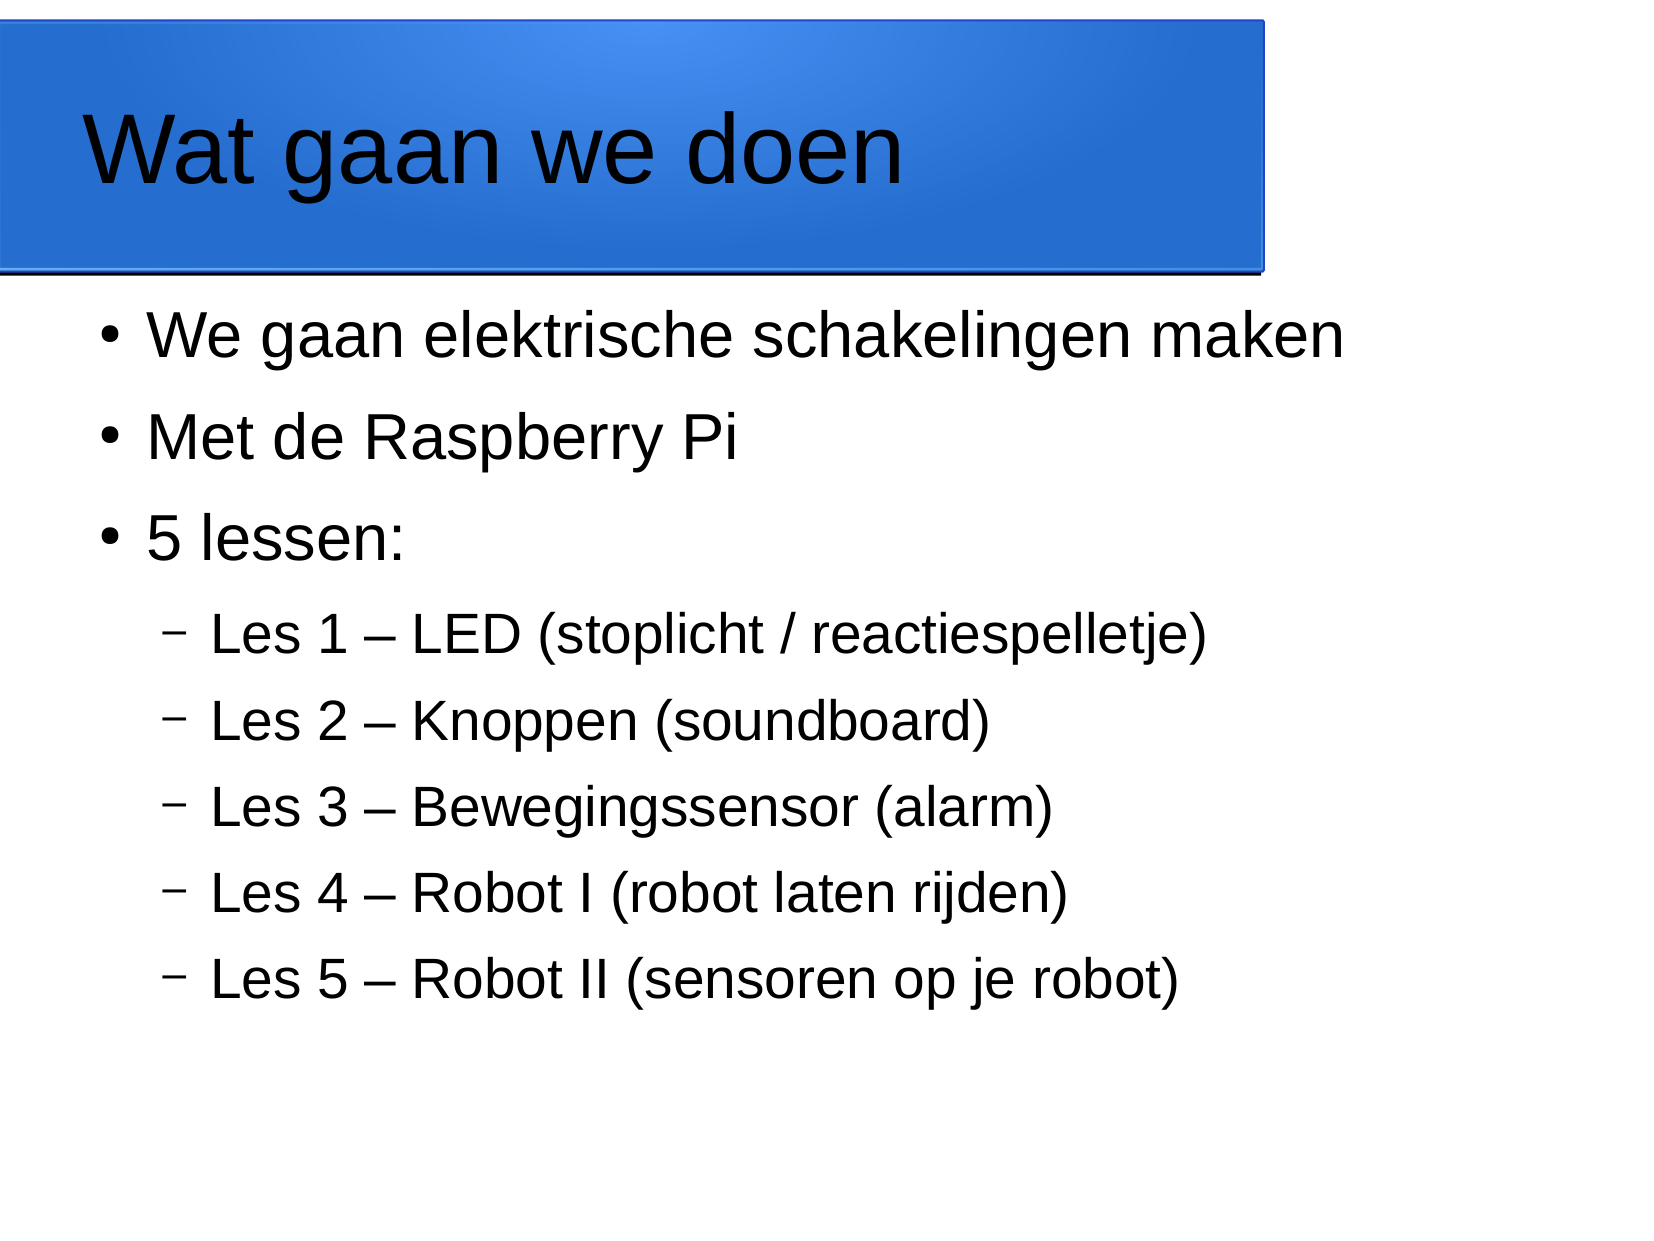

# Wat gaan we doen
We gaan elektrische schakelingen maken
Met de Raspberry Pi
5 lessen:
Les 1 – LED (stoplicht / reactiespelletje)
Les 2 – Knoppen (soundboard)
Les 3 – Bewegingssensor (alarm)
Les 4 – Robot I (robot laten rijden)
Les 5 – Robot II (sensoren op je robot)